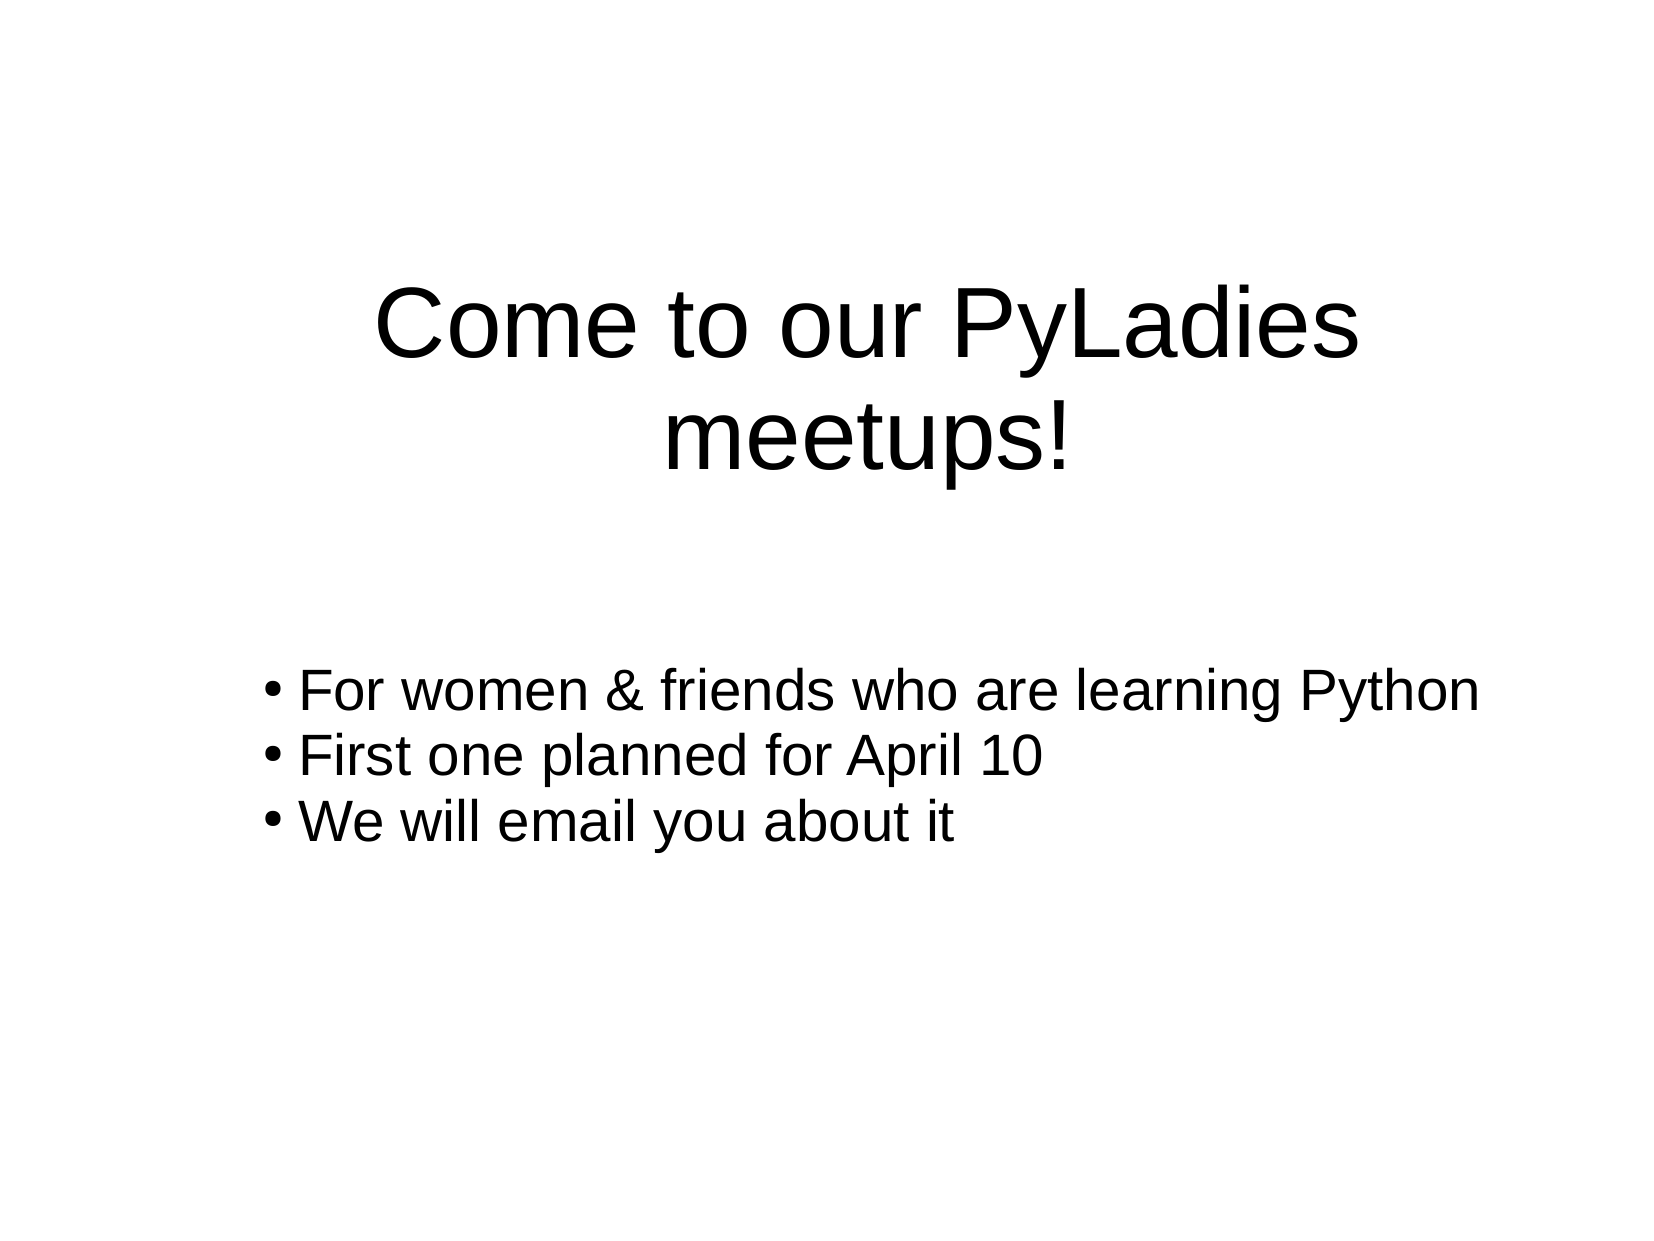

Come to our PyLadies meetups!
For women & friends who are learning Python
First one planned for April 10
We will email you about it